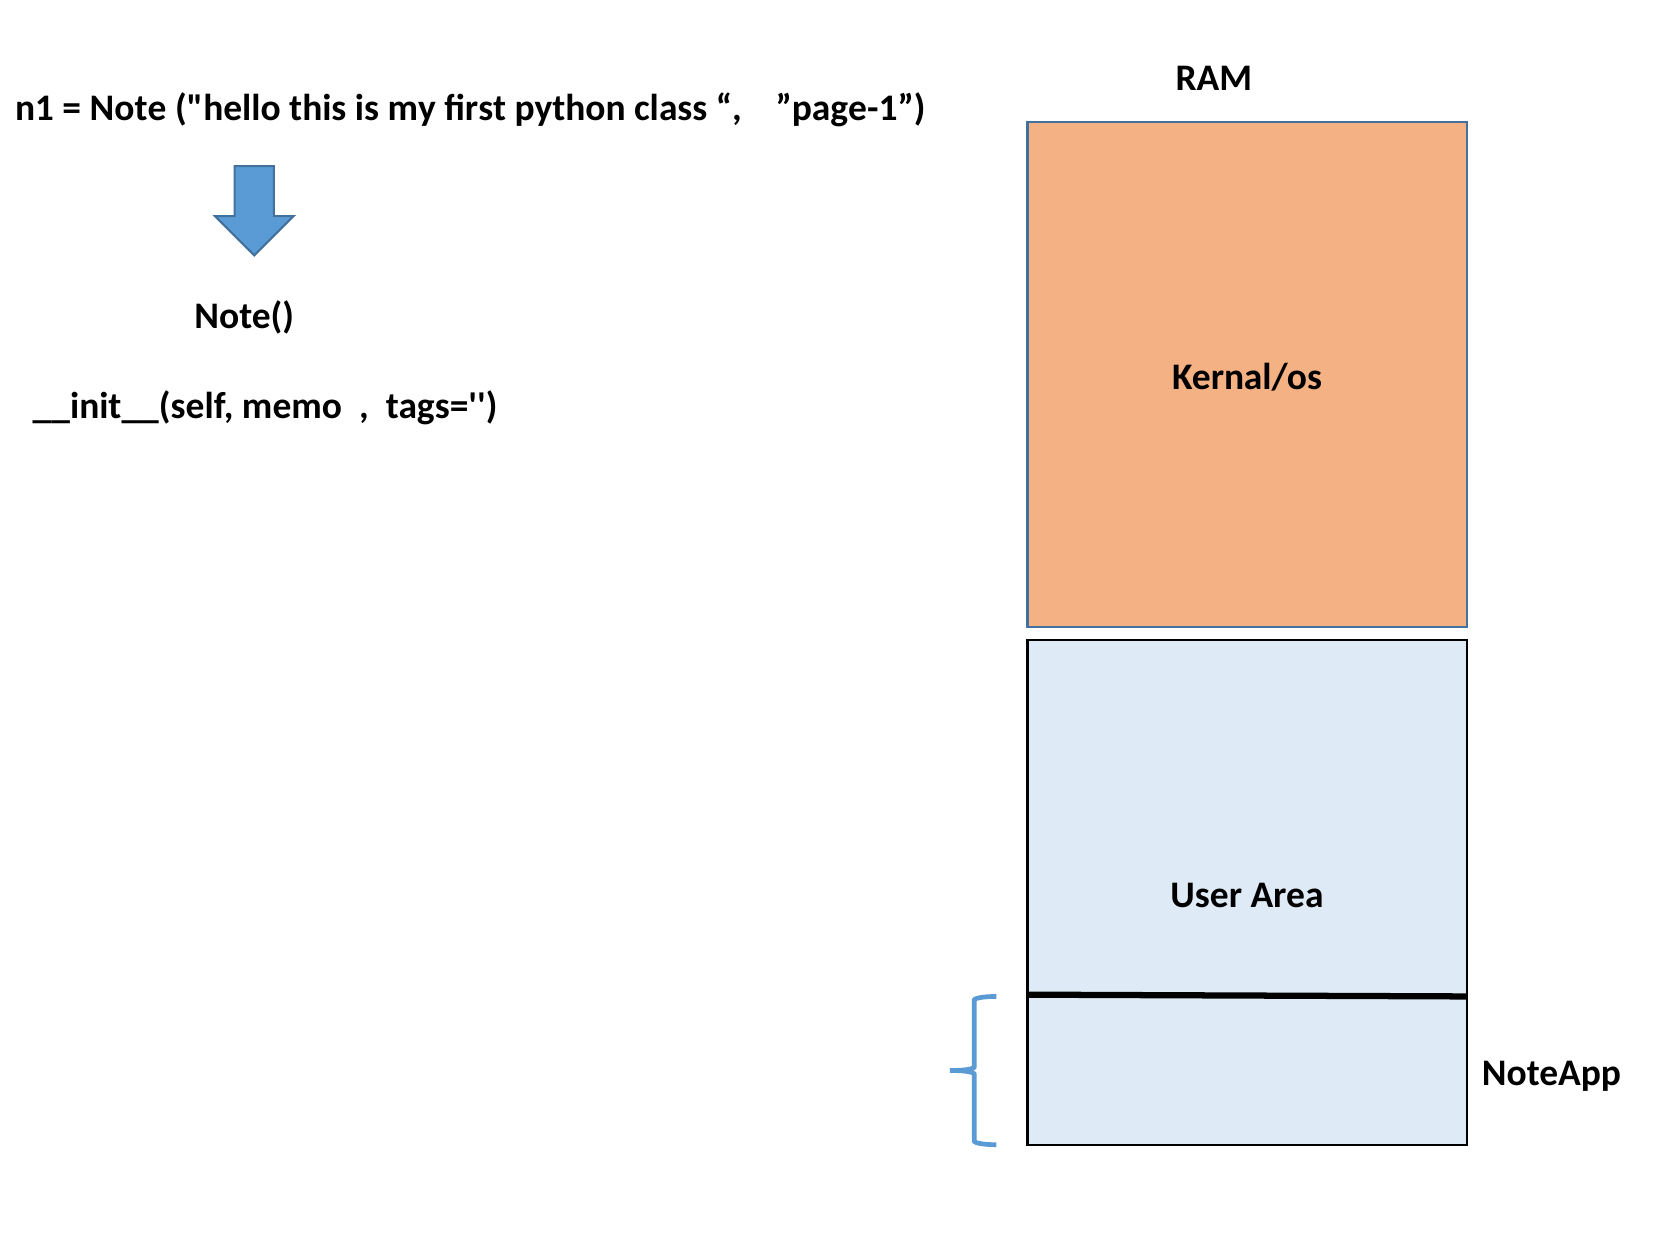

RAM
n1 = Note ("hello this is my first python class “, ”page-1”)
Kernal/os
 Note()
__init__(self, memo , tags='')
User Area
NoteApp